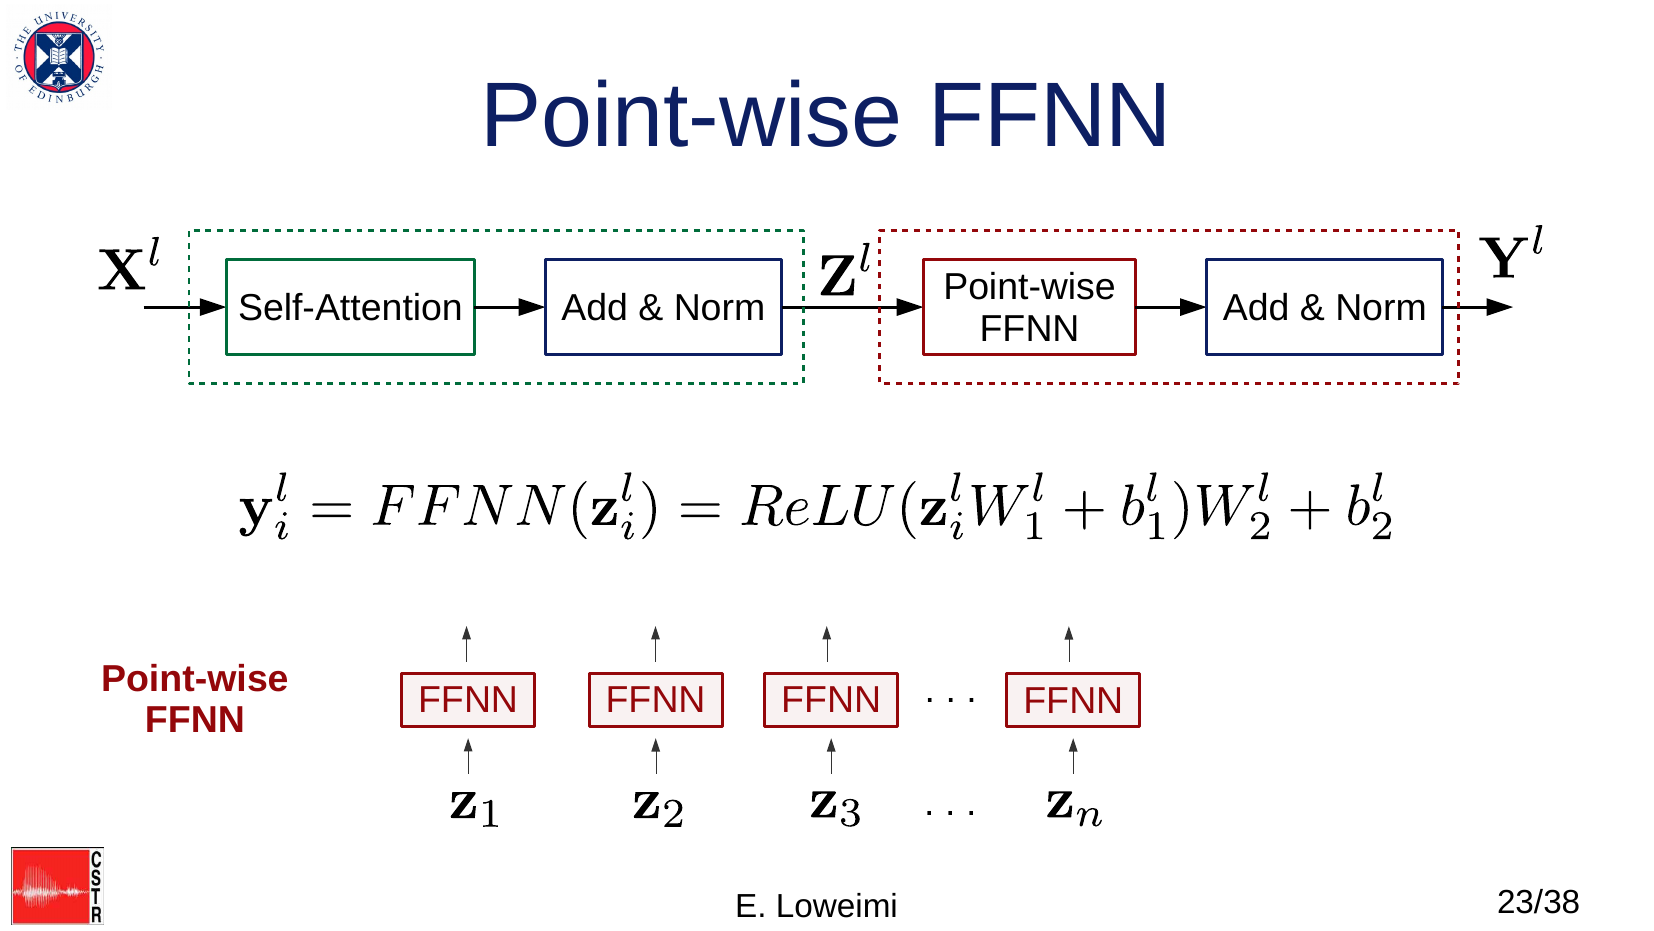

# Point-wise FFNN
Self-Attention
Add & Norm
Point-wise
FFNN
Add & Norm
Point-wise
FFNN
. . .
FFNN
FFNN
FFNN
FFNN
. . .
23/38
E. Loweimi